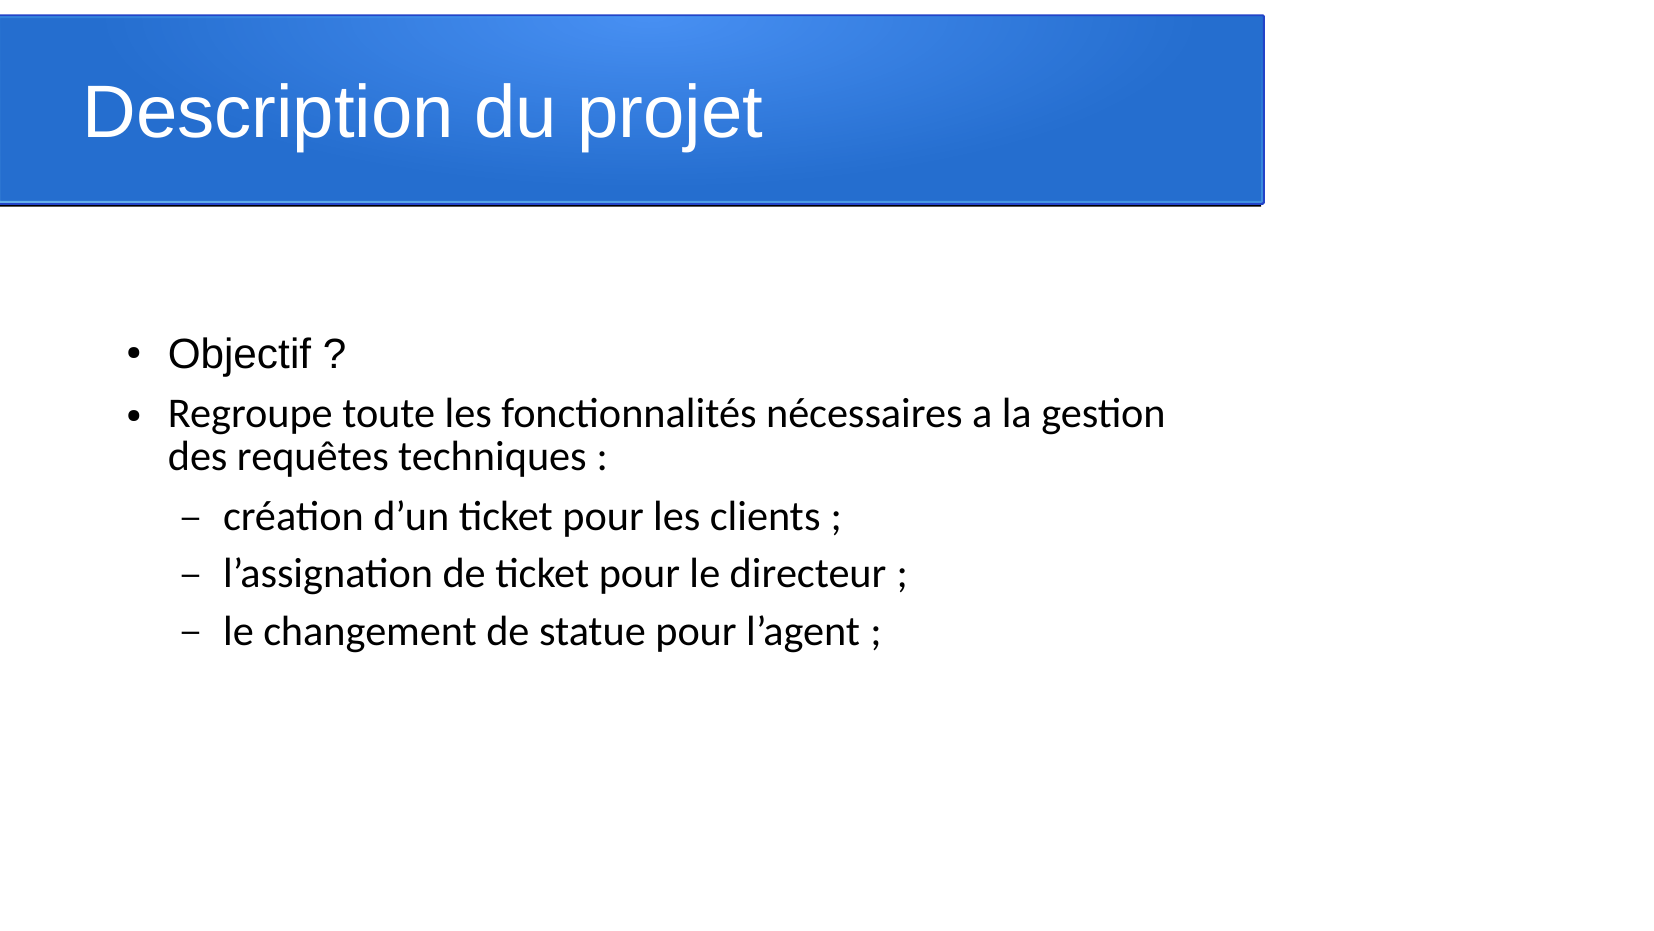

# Description du projet
Objectif ?
Regroupe toute les fonctionnalités nécessaires a la gestion des requêtes techniques :
création d’un ticket pour les clients ;
l’assignation de ticket pour le directeur ;
le changement de statue pour l’agent ;